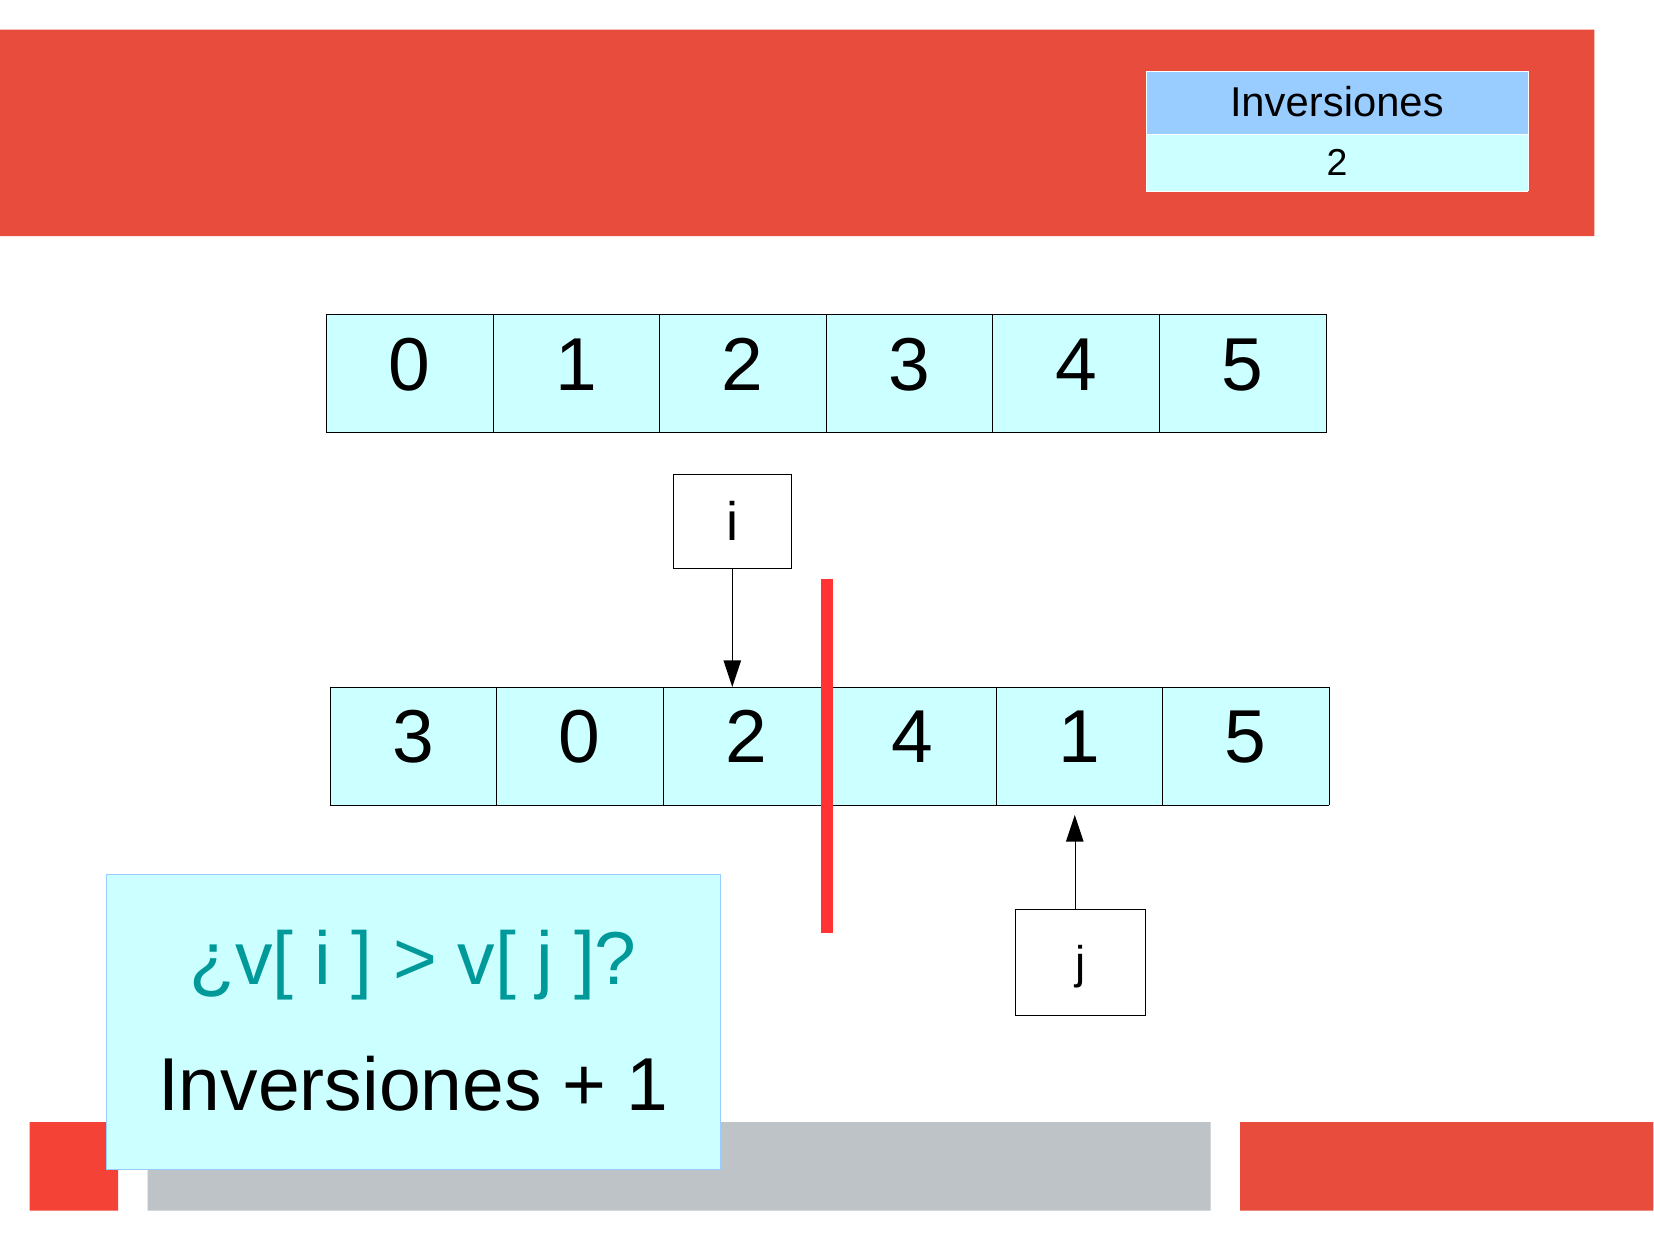

| Inversiones |
| --- |
| 2 |
| 0 | 1 | 2 | 3 | 4 | 5 |
| --- | --- | --- | --- | --- | --- |
i
| 3 | 0 | 2 | 4 | 1 | 5 |
| --- | --- | --- | --- | --- | --- |
¿v[ i ] > v[ j ]?
Inversiones + 1
j